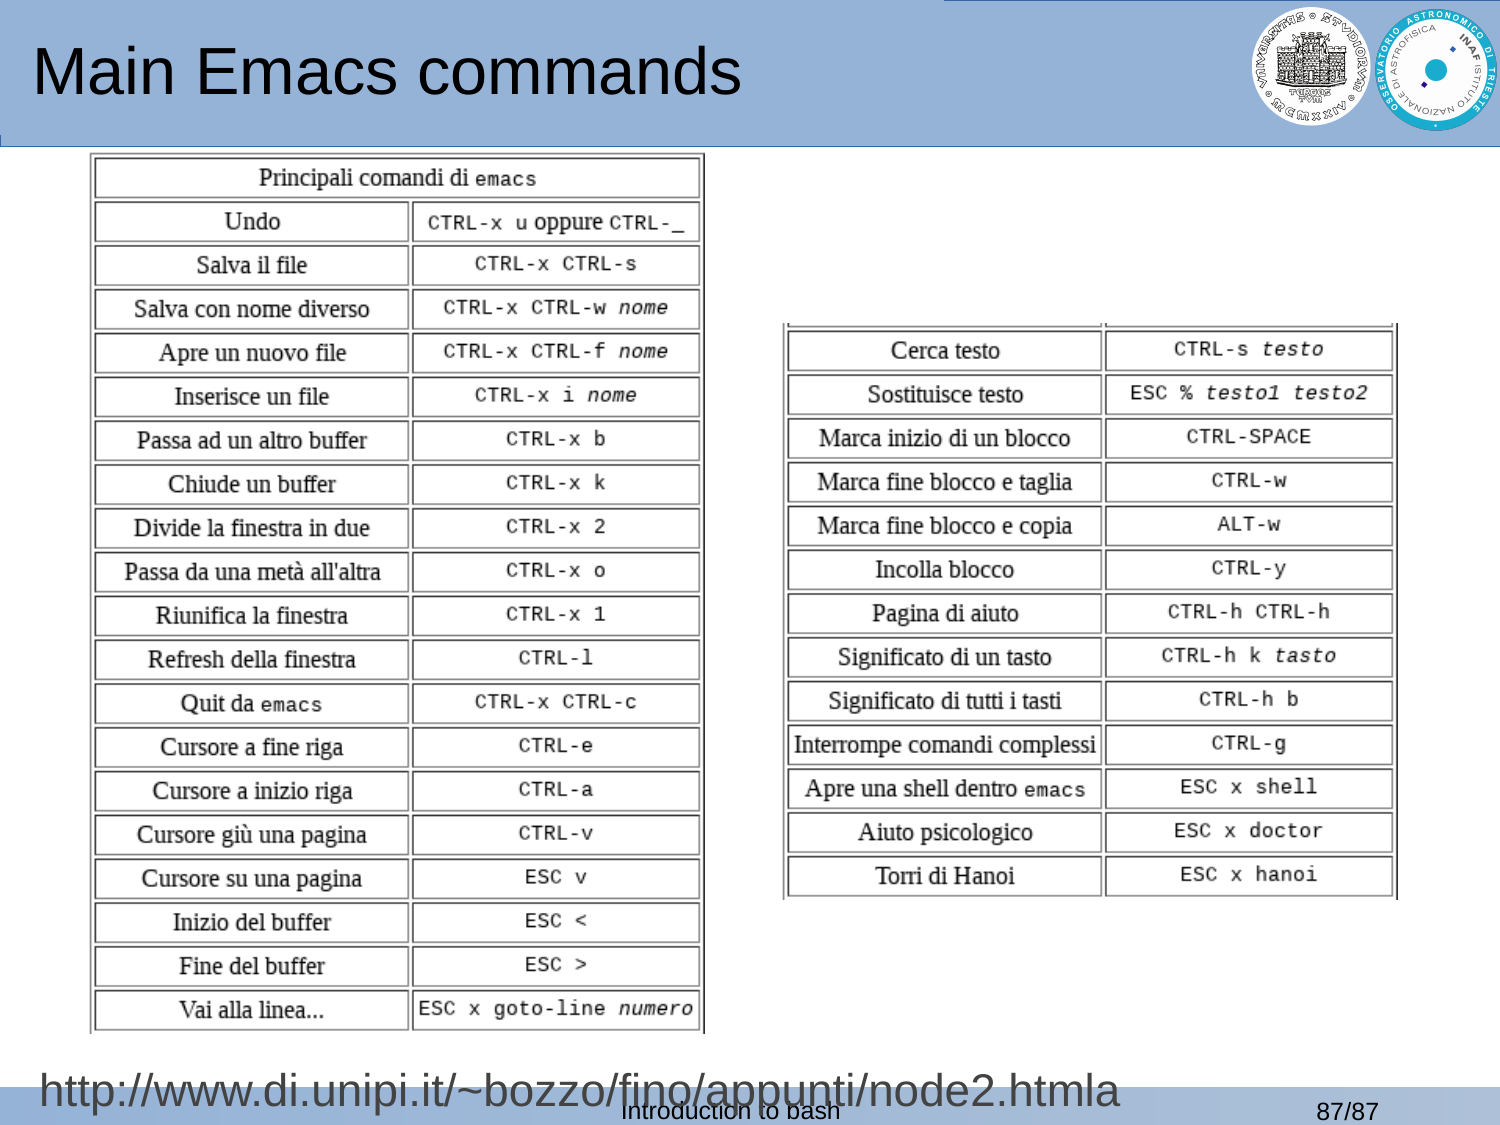

Traditional service delivery
Main Emacs commands
# http://www.di.unipi.it/~bozzo/fino/appunti/node2.htmla